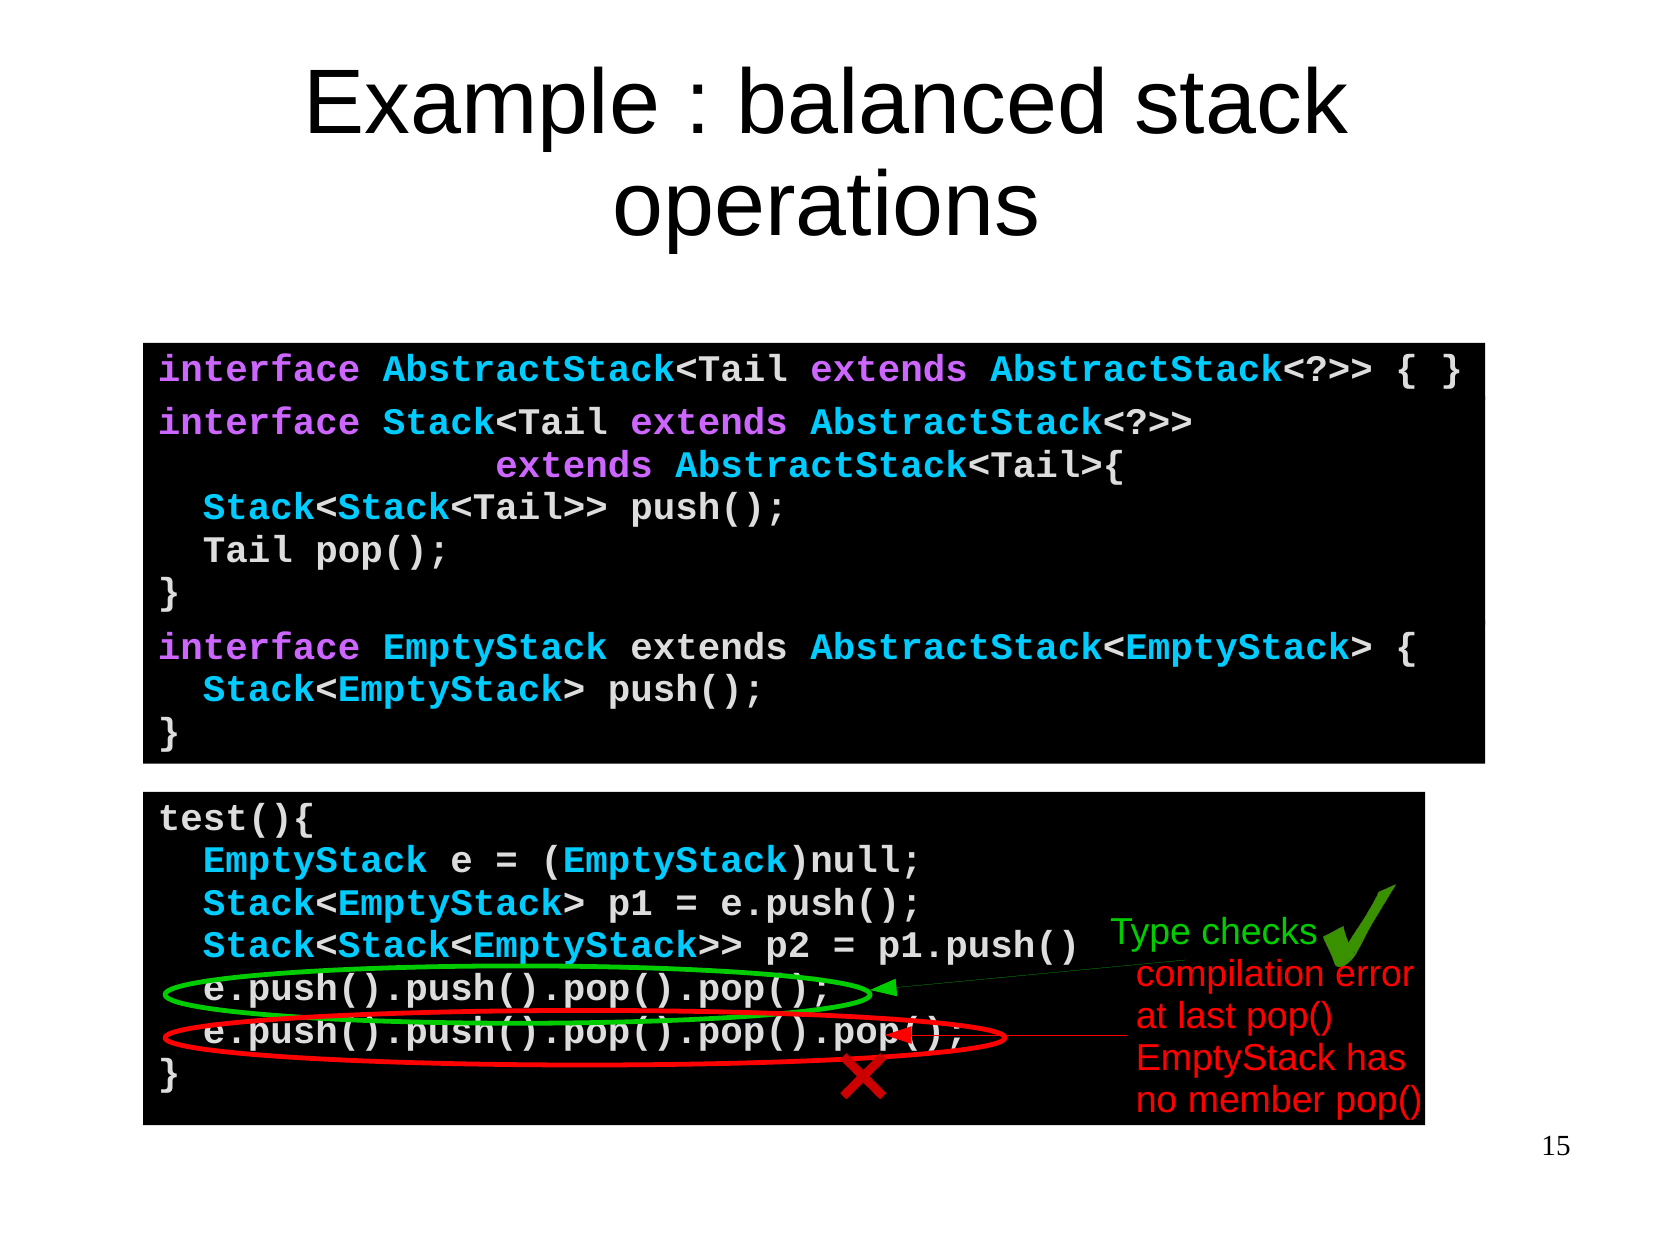

# Example : balanced stack operations
interface AbstractStack<Tail extends AbstractStack<?>> { }
interface Stack<Tail extends AbstractStack<?>>
 extends AbstractStack<Tail>{
 Stack<Stack<Tail>> push();
 Tail pop();
}
interface EmptyStack extends AbstractStack<EmptyStack> {
 Stack<EmptyStack> push();
}
test(){
 EmptyStack e = (EmptyStack)null;
 Stack<EmptyStack> p1 = e.push();
 Stack<Stack<EmptyStack>> p2 = p1.push()
 e.push().push().pop().pop();
 e.push().push().pop().pop().pop();
}
Type checks
compilation error
at last pop()
EmptyStack has no member pop()
15